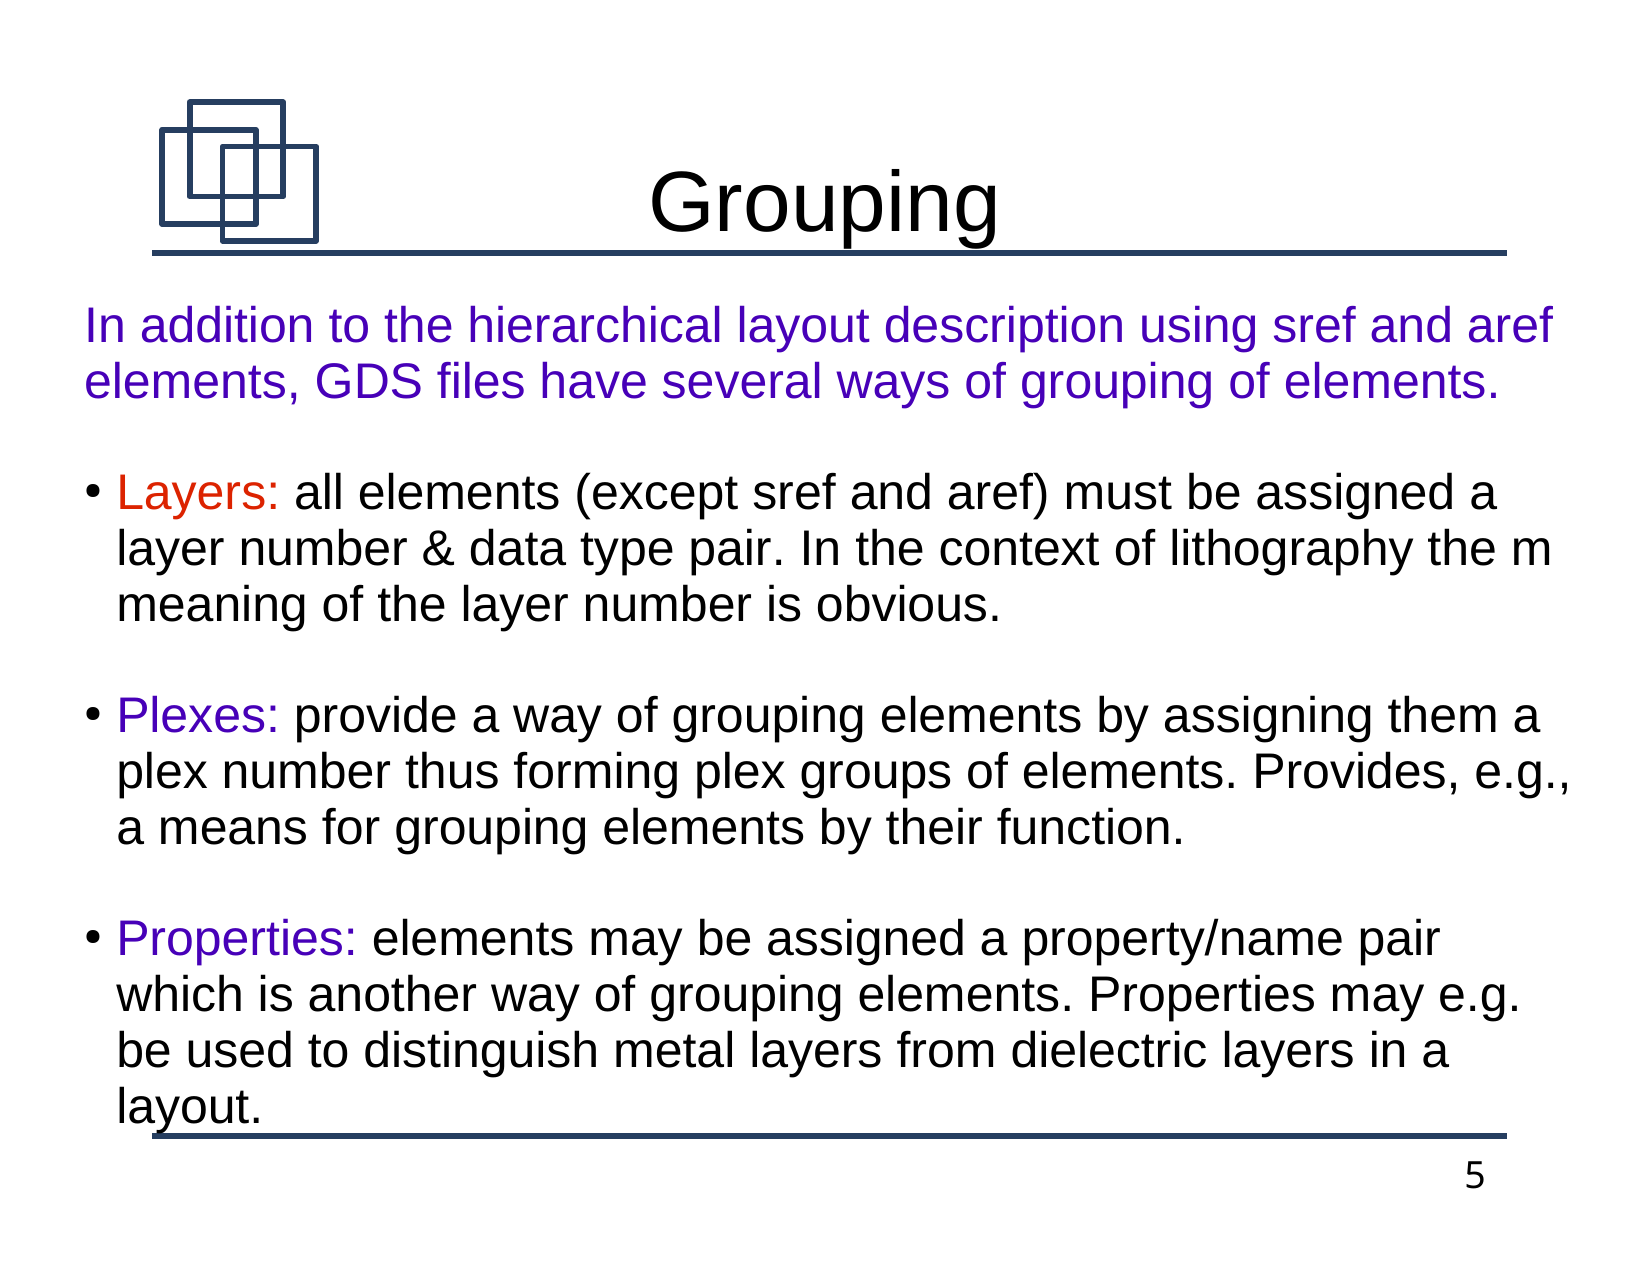

# Grouping
In addition to the hierarchical layout description using sref and aref elements, GDS files have several ways of grouping of elements.
 Layers: all elements (except sref and aref) must be assigned a
 layer number & data type pair. In the context of lithography the m
 meaning of the layer number is obvious.
 Plexes: provide a way of grouping elements by assigning them a
 plex number thus forming plex groups of elements. Provides, e.g.,
 a means for grouping elements by their function.
 Properties: elements may be assigned a property/name pair
 which is another way of grouping elements. Properties may e.g.
 be used to distinguish metal layers from dielectric layers in a
 layout.